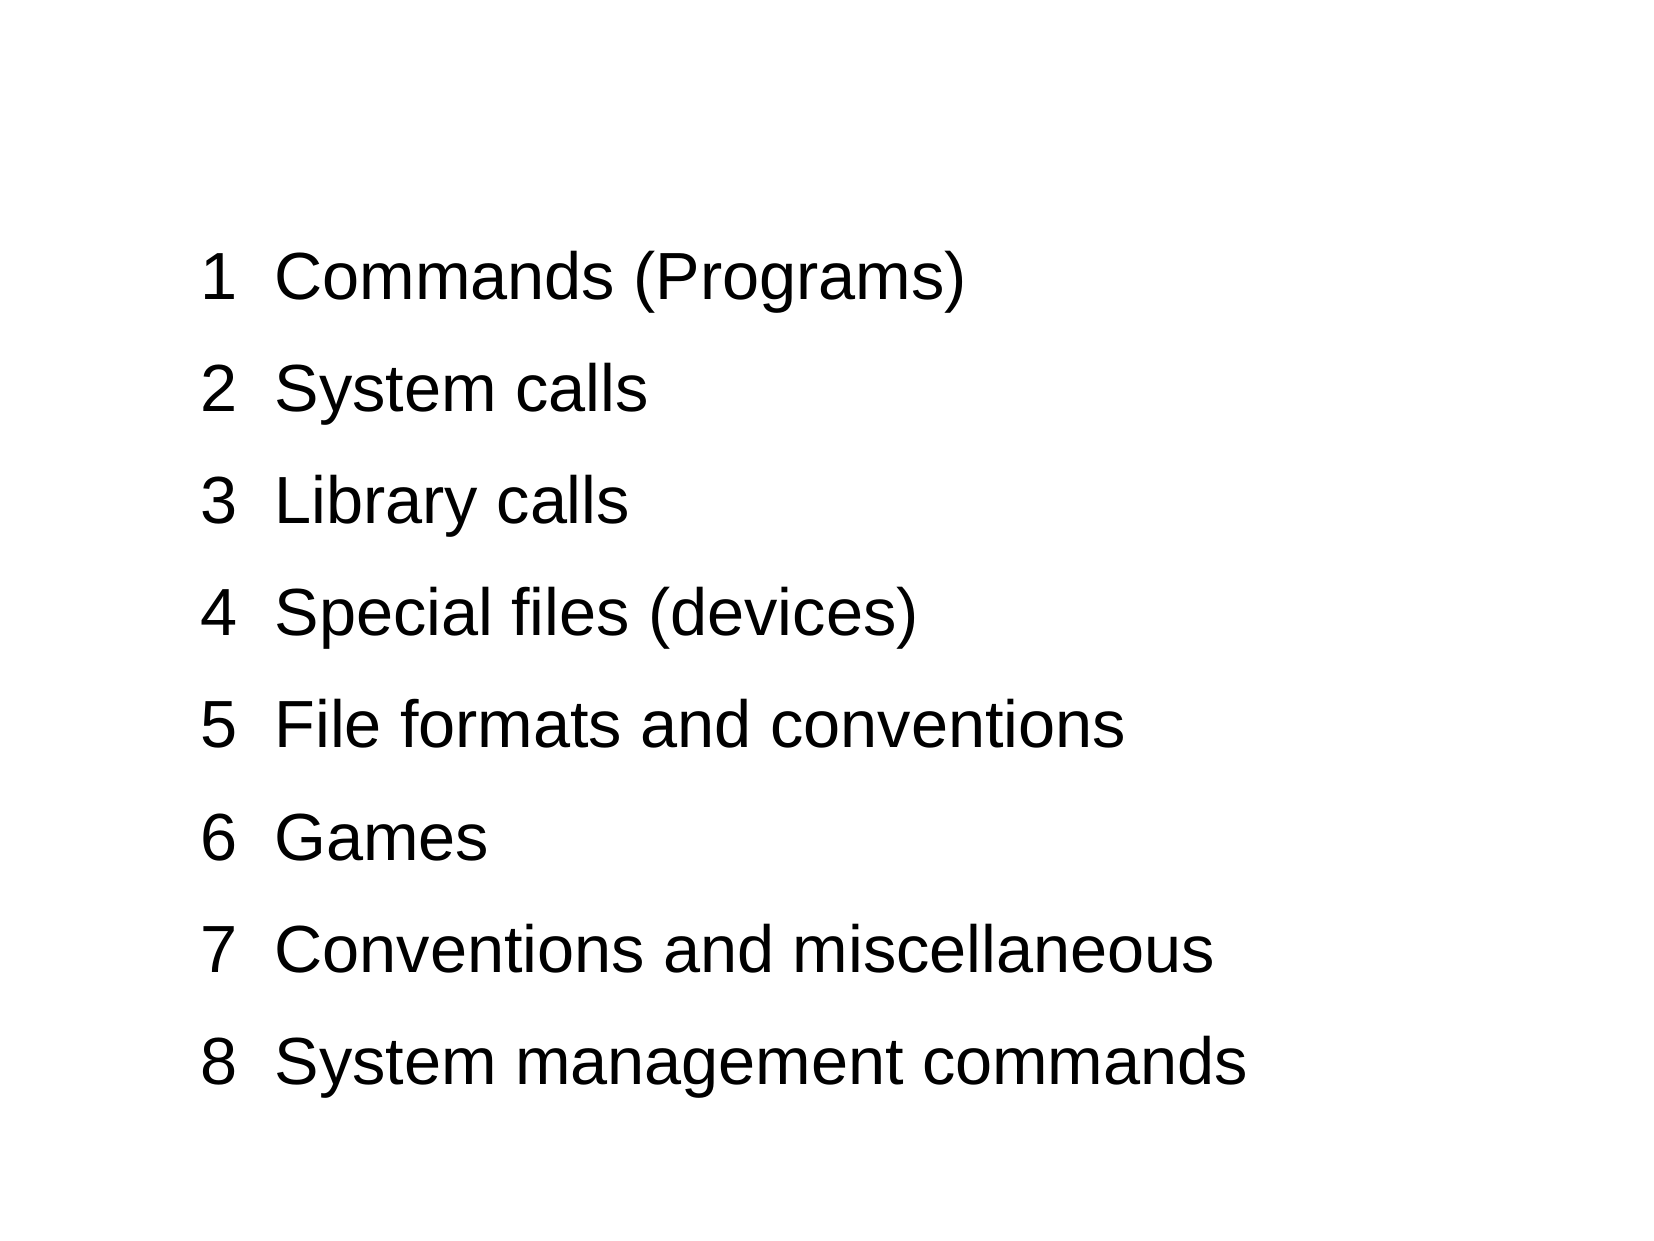

1 	Commands (Programs)
2 	System calls
3 	Library calls
4 	Special files (devices)
5 	File formats and conventions
6 	Games
7 	Conventions and miscellaneous
8 	System management commands